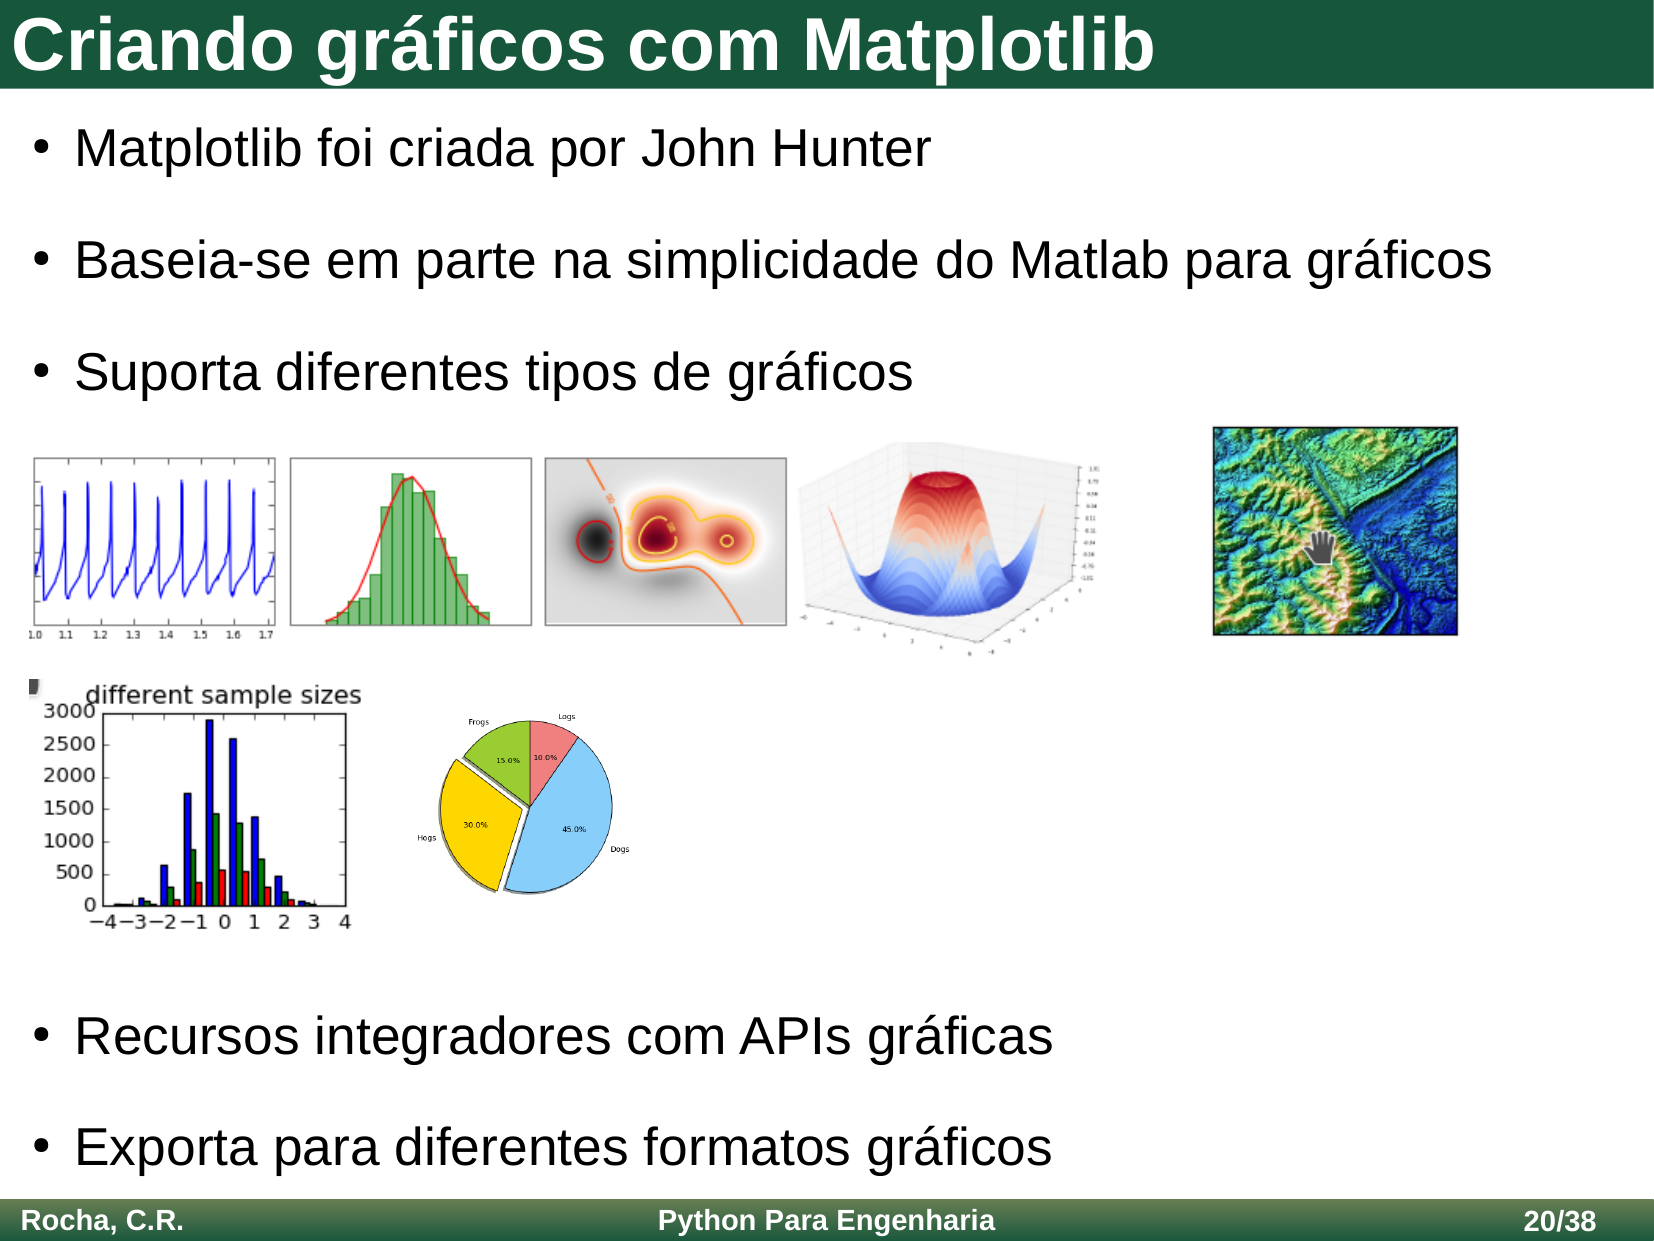

# Criando gráficos com Matplotlib
Matplotlib foi criada por John Hunter
Baseia-se em parte na simplicidade do Matlab para gráficos
Suporta diferentes tipos de gráficos
Recursos integradores com APIs gráficas
Exporta para diferentes formatos gráficos